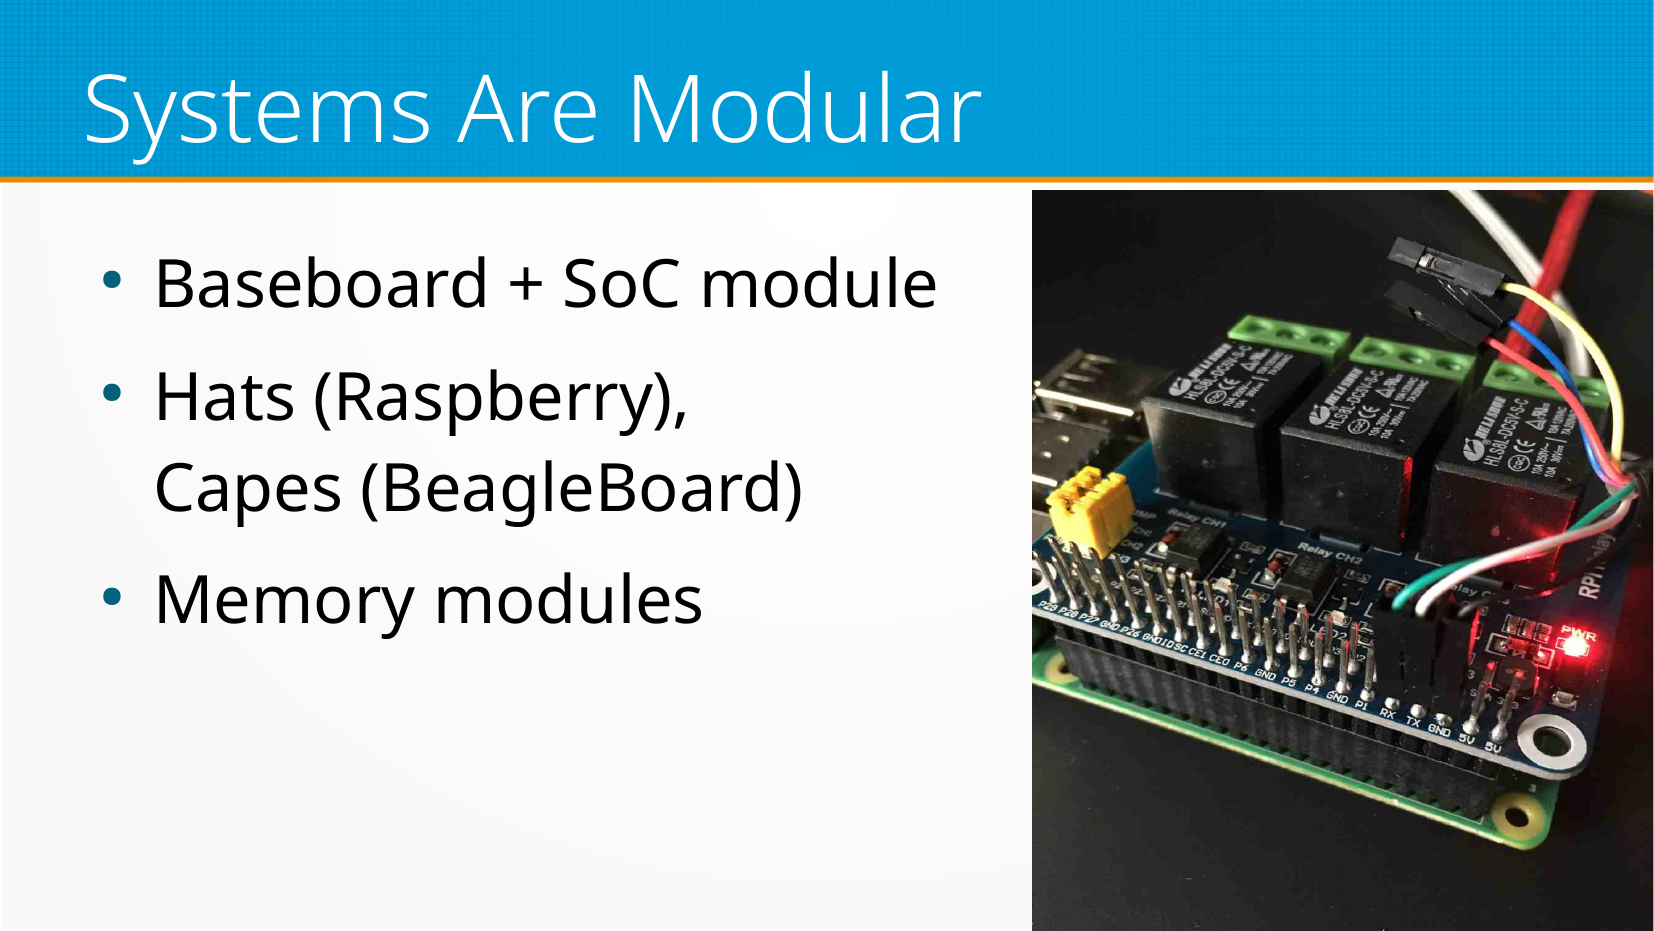

# Systems Are Modular
Baseboard + SoC module
Hats (Raspberry),
Capes (BeagleBoard)
Memory modules